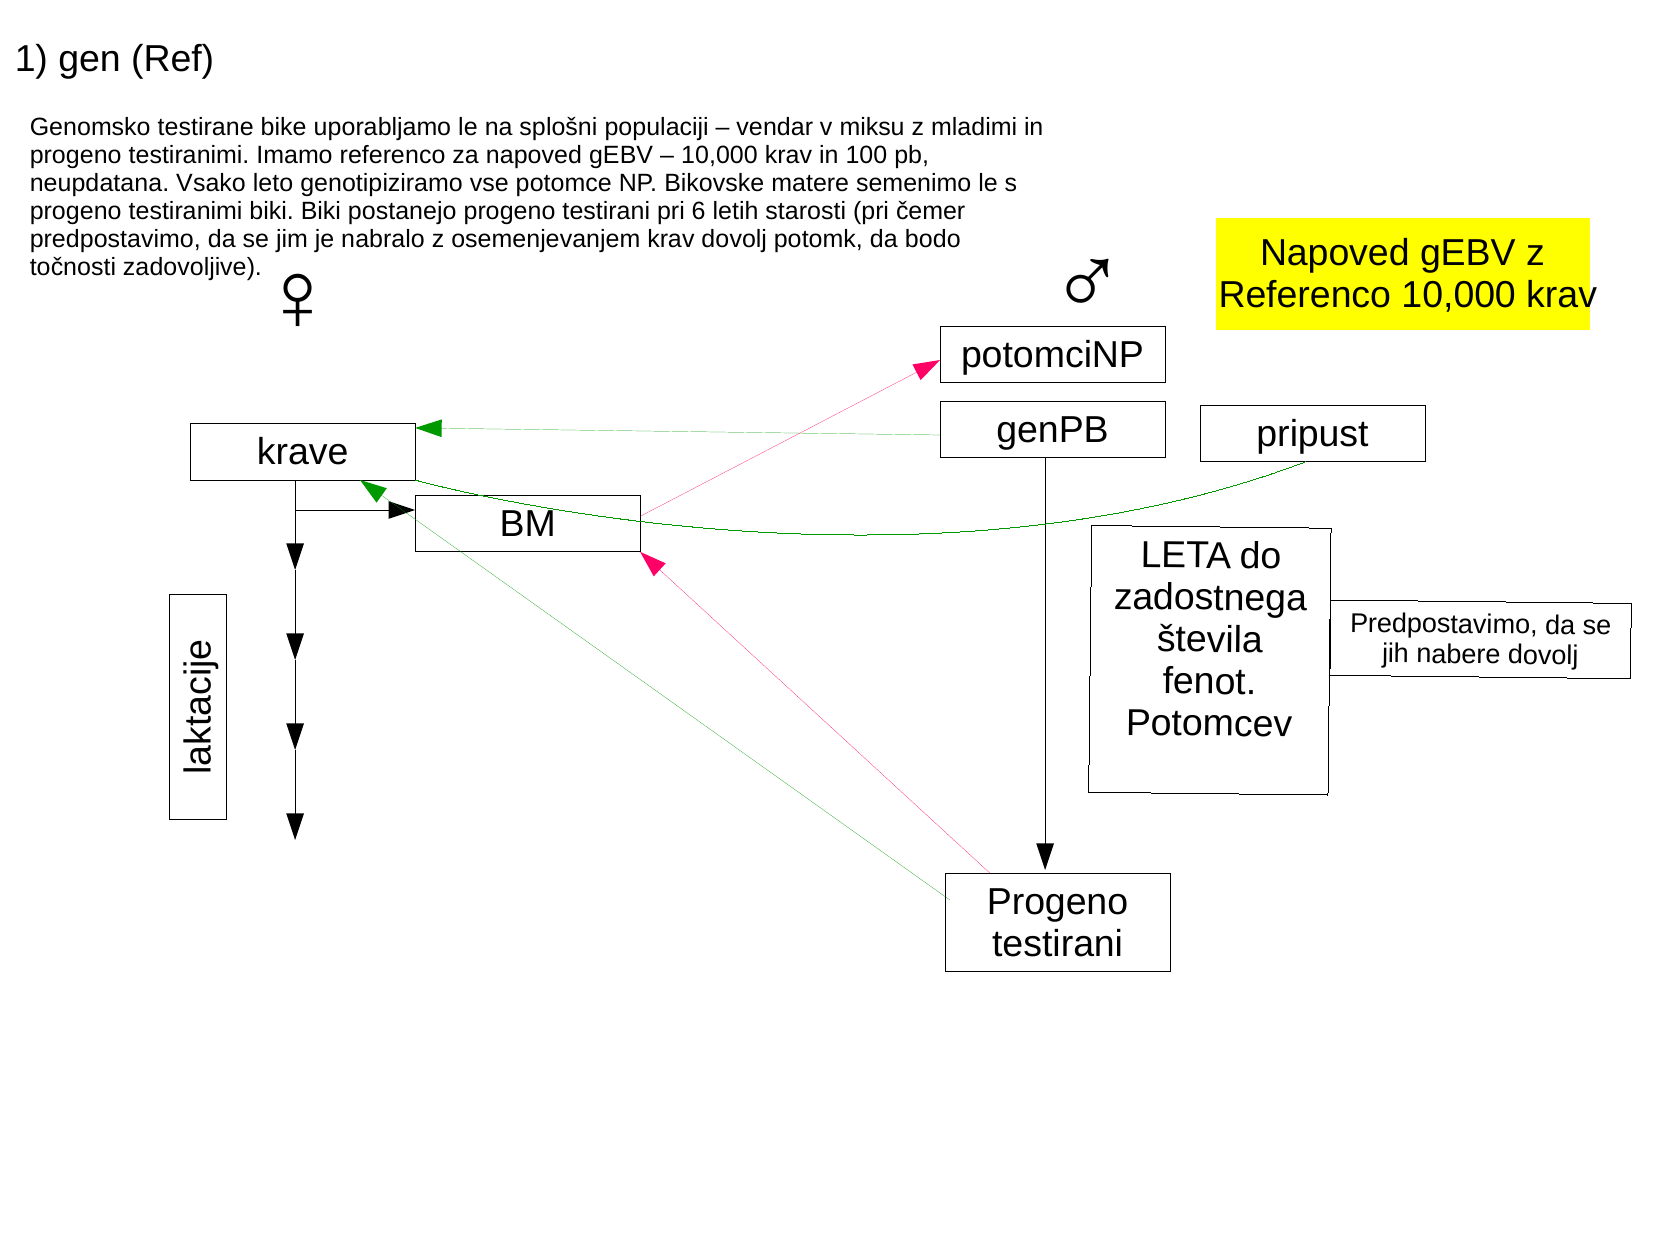

1) gen (Ref)
Genomsko testirane bike uporabljamo le na splošni populaciji – vendar v miksu z mladimi in progeno testiranimi. Imamo referenco za napoved gEBV – 10,000 krav in 100 pb, neupdatana. Vsako leto genotipiziramo vse potomce NP. Bikovske matere semenimo le s progeno testiranimi biki. Biki postanejo progeno testirani pri 6 letih starosti (pri čemer predpostavimo, da se jim je nabralo z osemenjevanjem krav dovolj potomk, da bodo točnosti zadovoljive).
♂
Napoved gEBV z
 Referenco 10,000 krav
♀
potomciNP
genPB
pripust
krave
BM
LETA do zadostnega števila fenot. Potomcev
Predpostavimo, da se jih nabere dovolj
laktacije
Progeno testirani